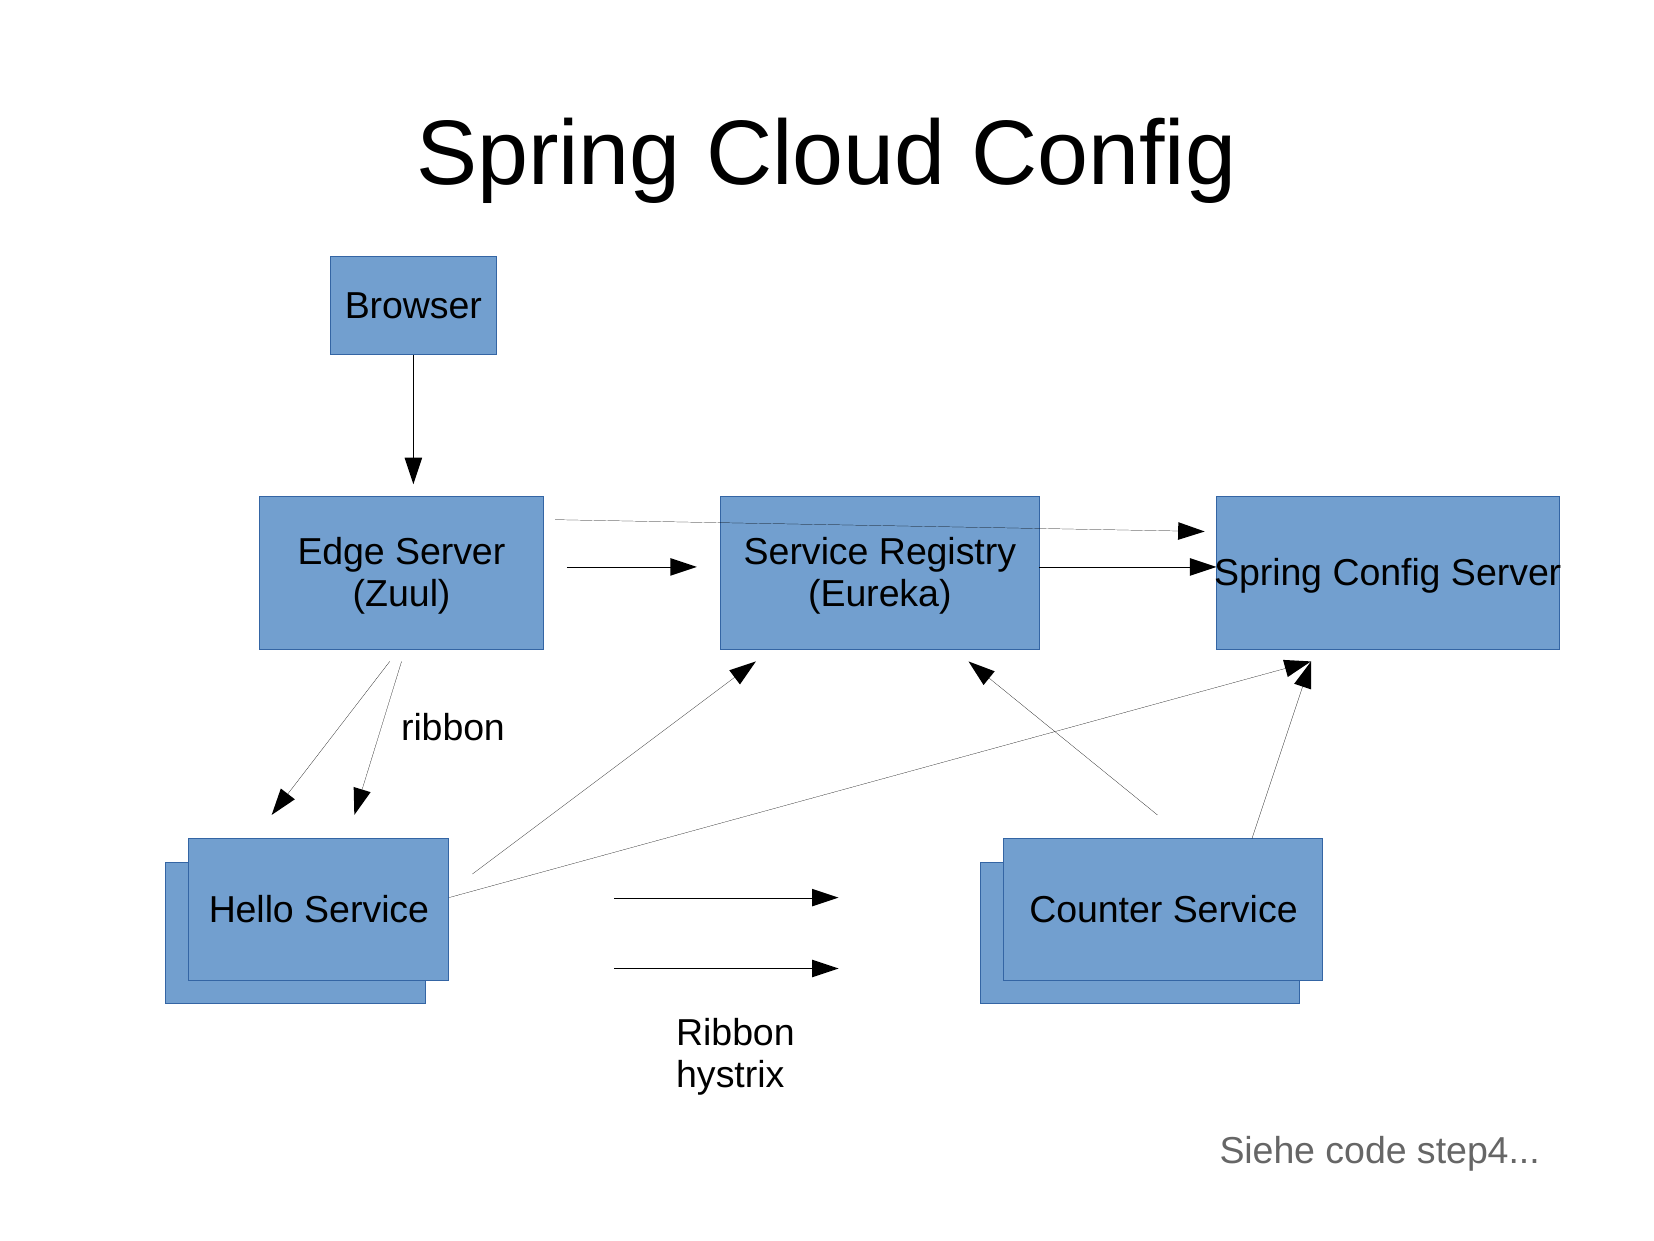

# Spring Cloud Config
Browser
Edge Server
(Zuul)
Service Registry
(Eureka)
Spring Config Server
ribbon
Hello Service
Counter Service
Hello Service
Counter Service
Ribbon
hystrix
Siehe code step4...